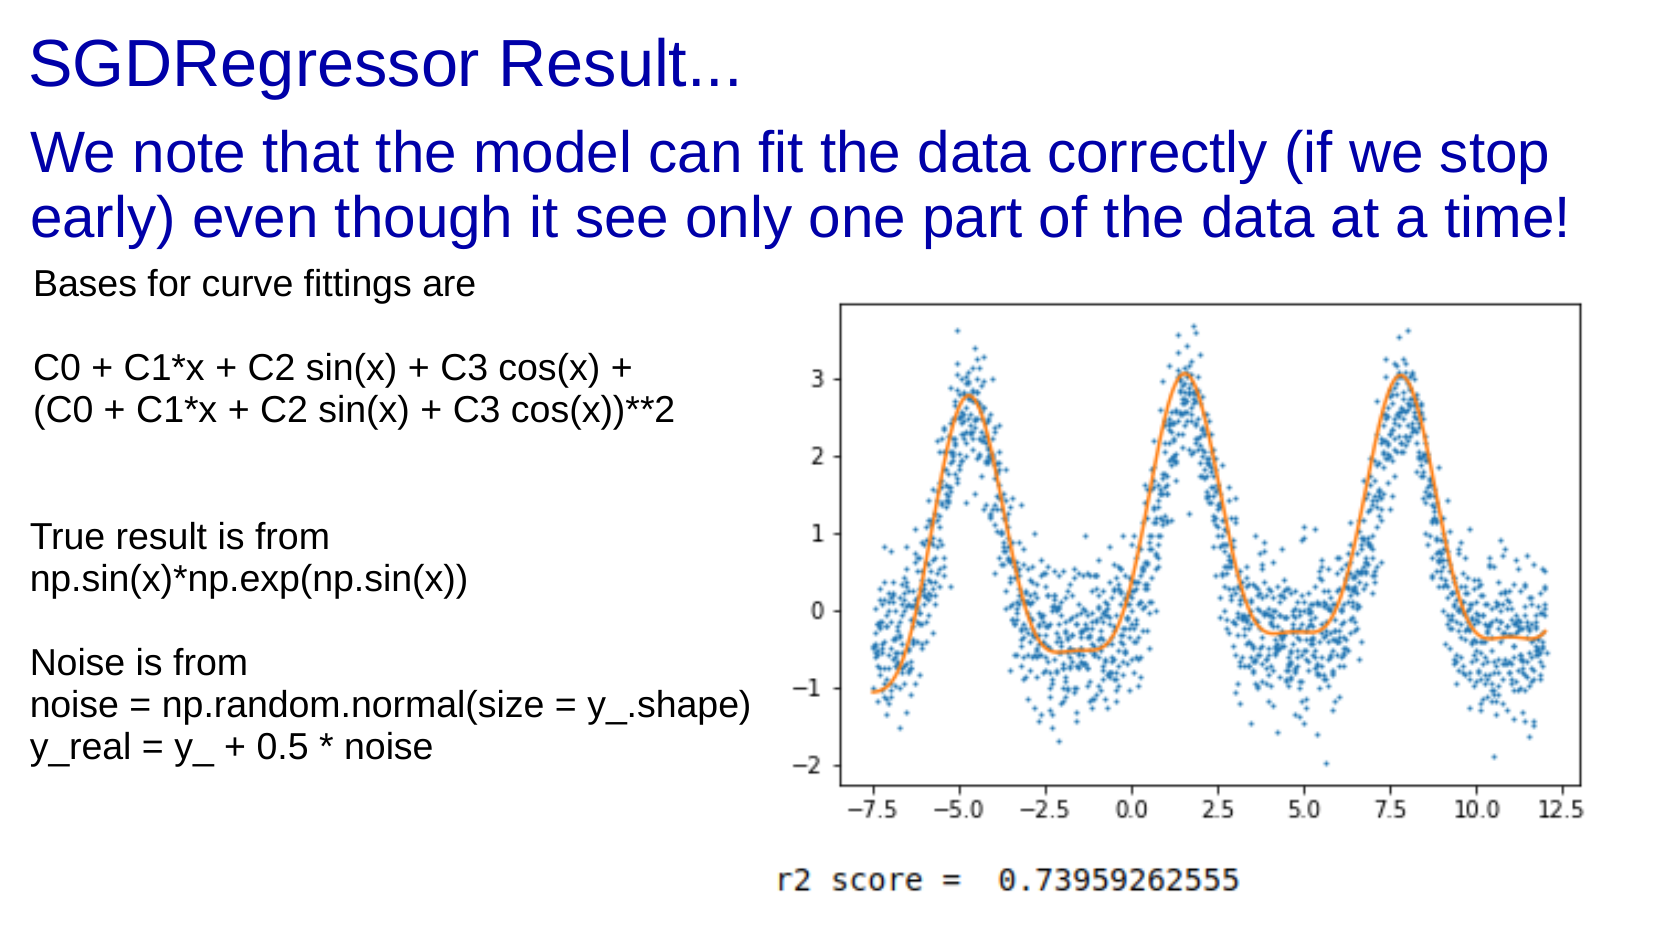

# SGDRegressor Result...
We note that the model can fit the data correctly (if we stop early) even though it see only one part of the data at a time!
Bases for curve fittings are
C0 + C1*x + C2 sin(x) + C3 cos(x) +
(C0 + C1*x + C2 sin(x) + C3 cos(x))**2
True result is from
np.sin(x)*np.exp(np.sin(x))
Noise is from
noise = np.random.normal(size = y_.shape)
y_real = y_ + 0.5 * noise
43